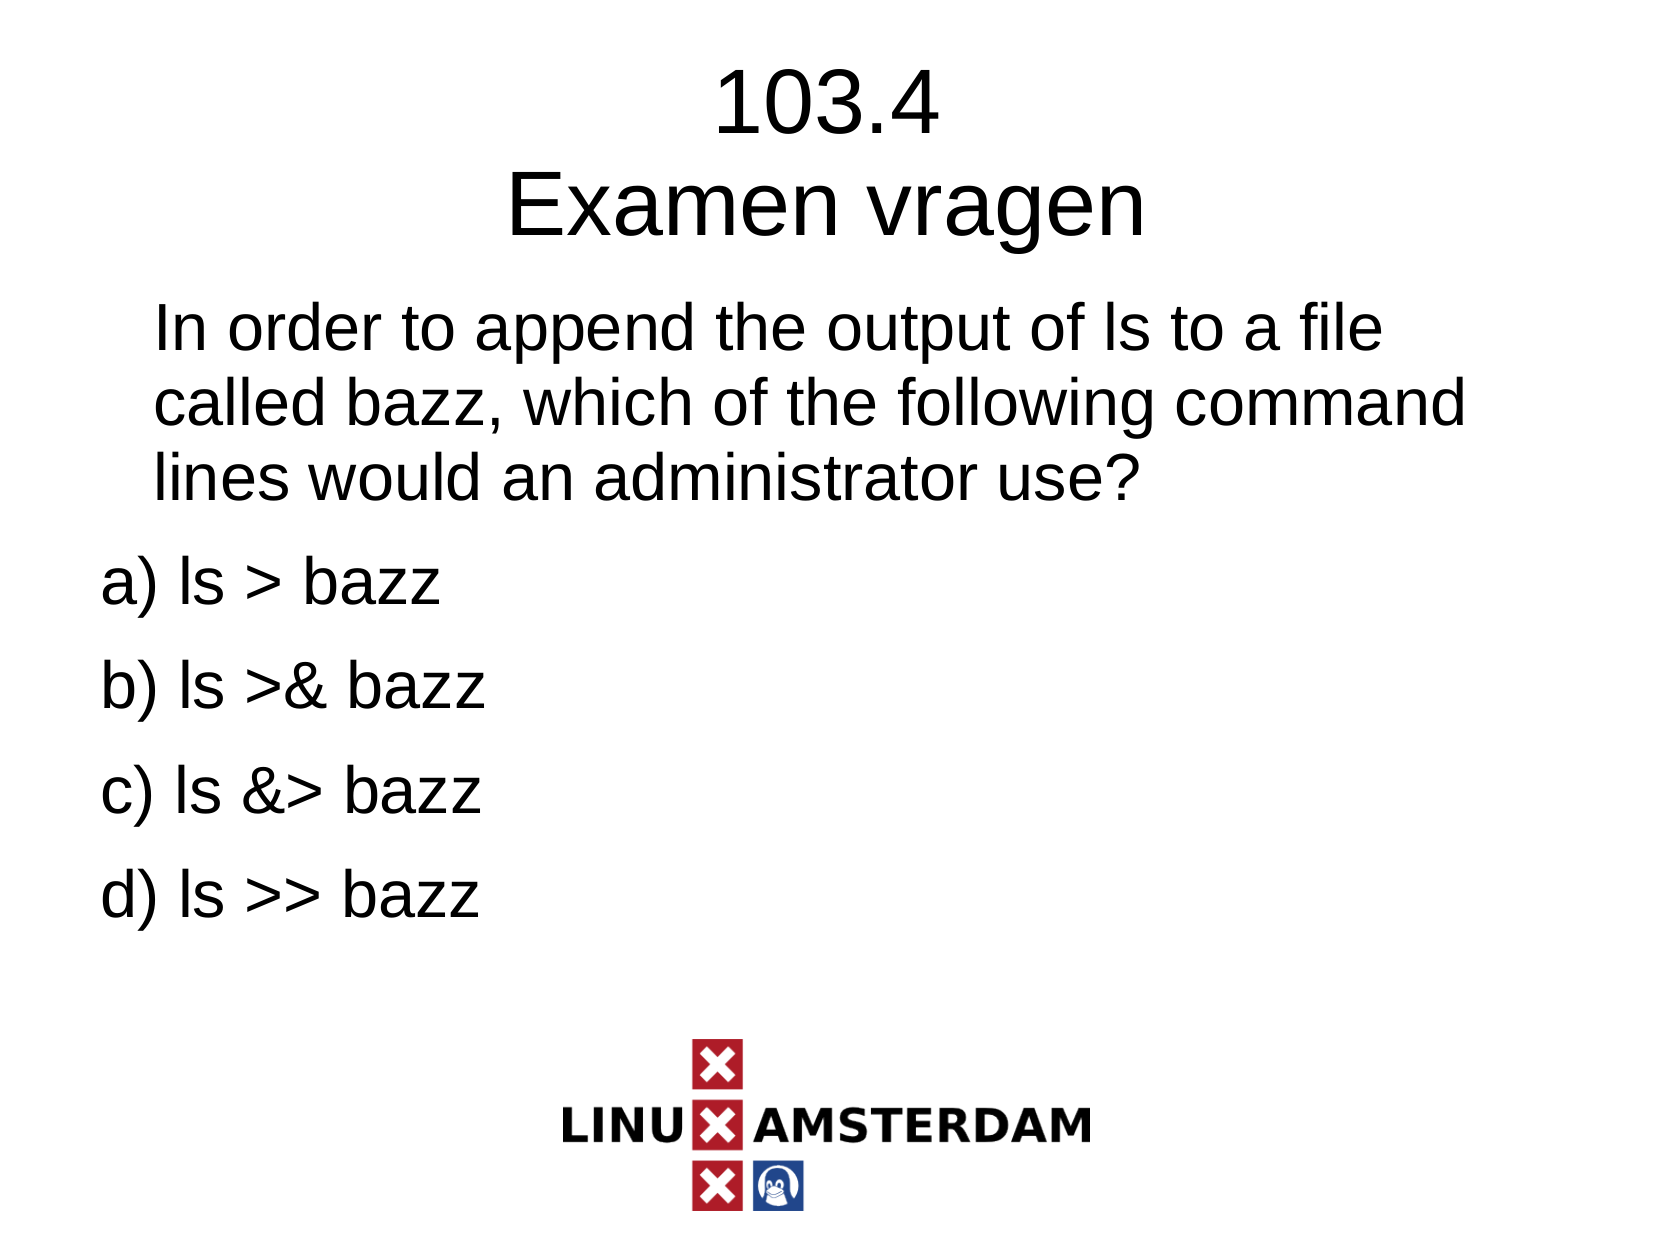

# 103.4 Examen vragen
In order to append the output of ls to a file called bazz, which of the following command lines would an administrator use?
 ls > bazz
 ls >& bazz
 ls &> bazz
 ls >> bazz